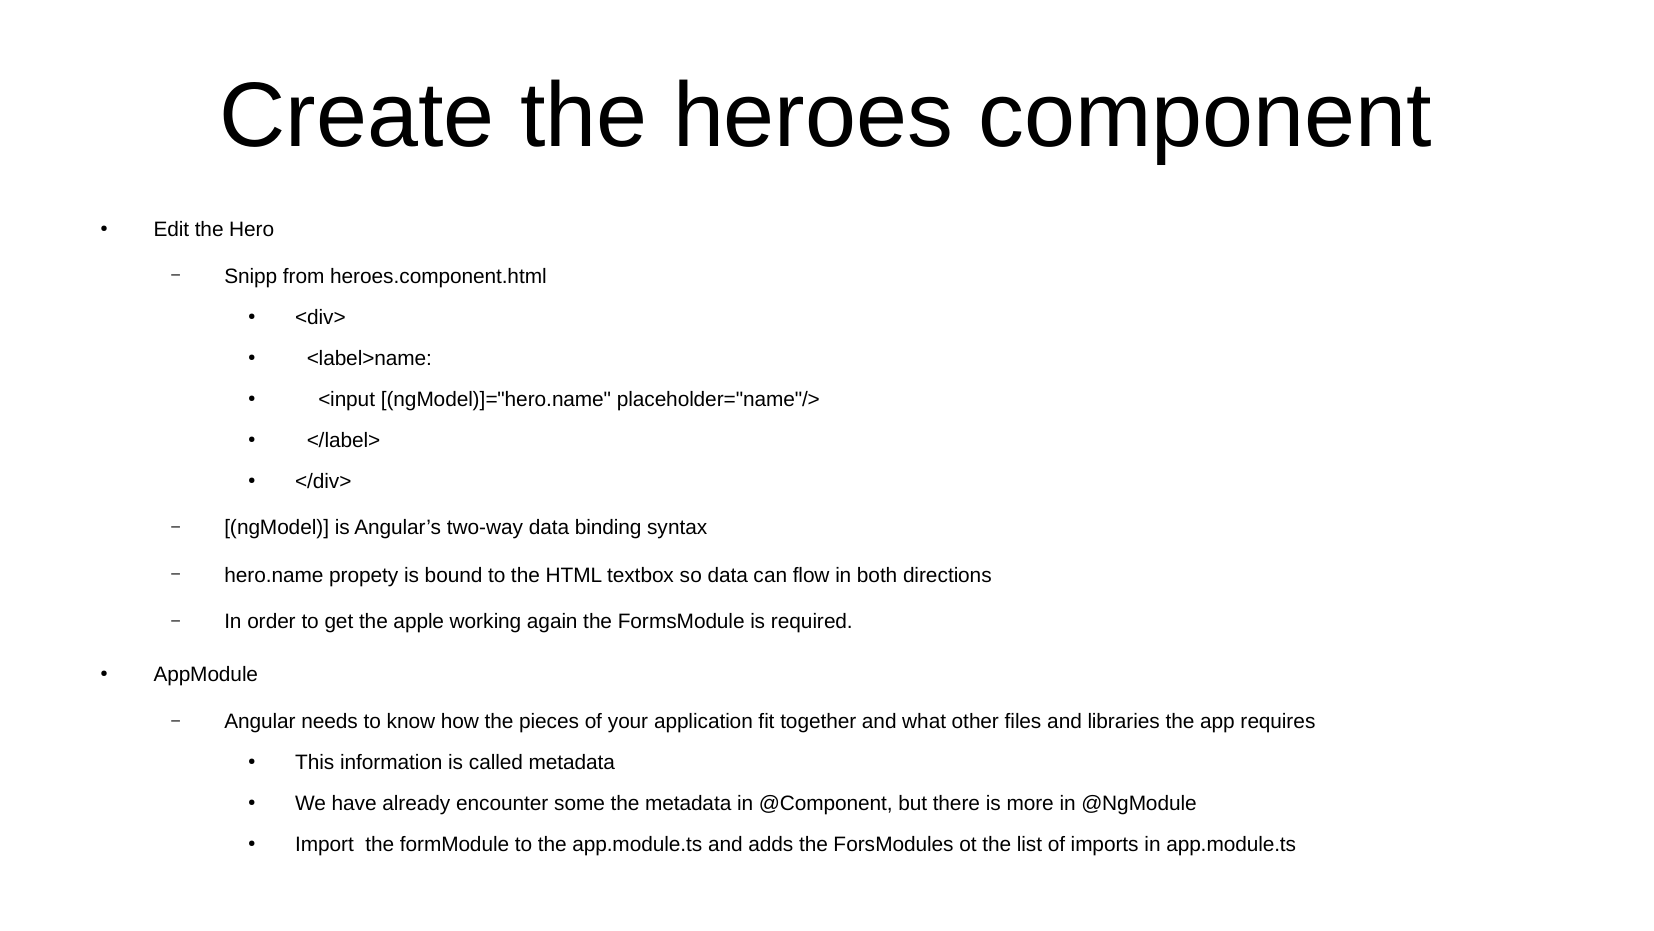

# Create the heroes component
Edit the Hero
Snipp from heroes.component.html
<div>
 <label>name:
 <input [(ngModel)]="hero.name" placeholder="name"/>
 </label>
</div>
[(ngModel)] is Angular’s two-way data binding syntax
hero.name propety is bound to the HTML textbox so data can flow in both directions
In order to get the apple working again the FormsModule is required.
AppModule
Angular needs to know how the pieces of your application fit together and what other files and libraries the app requires
This information is called metadata
We have already encounter some the metadata in @Component, but there is more in @NgModule
Import the formModule to the app.module.ts and adds the ForsModules ot the list of imports in app.module.ts